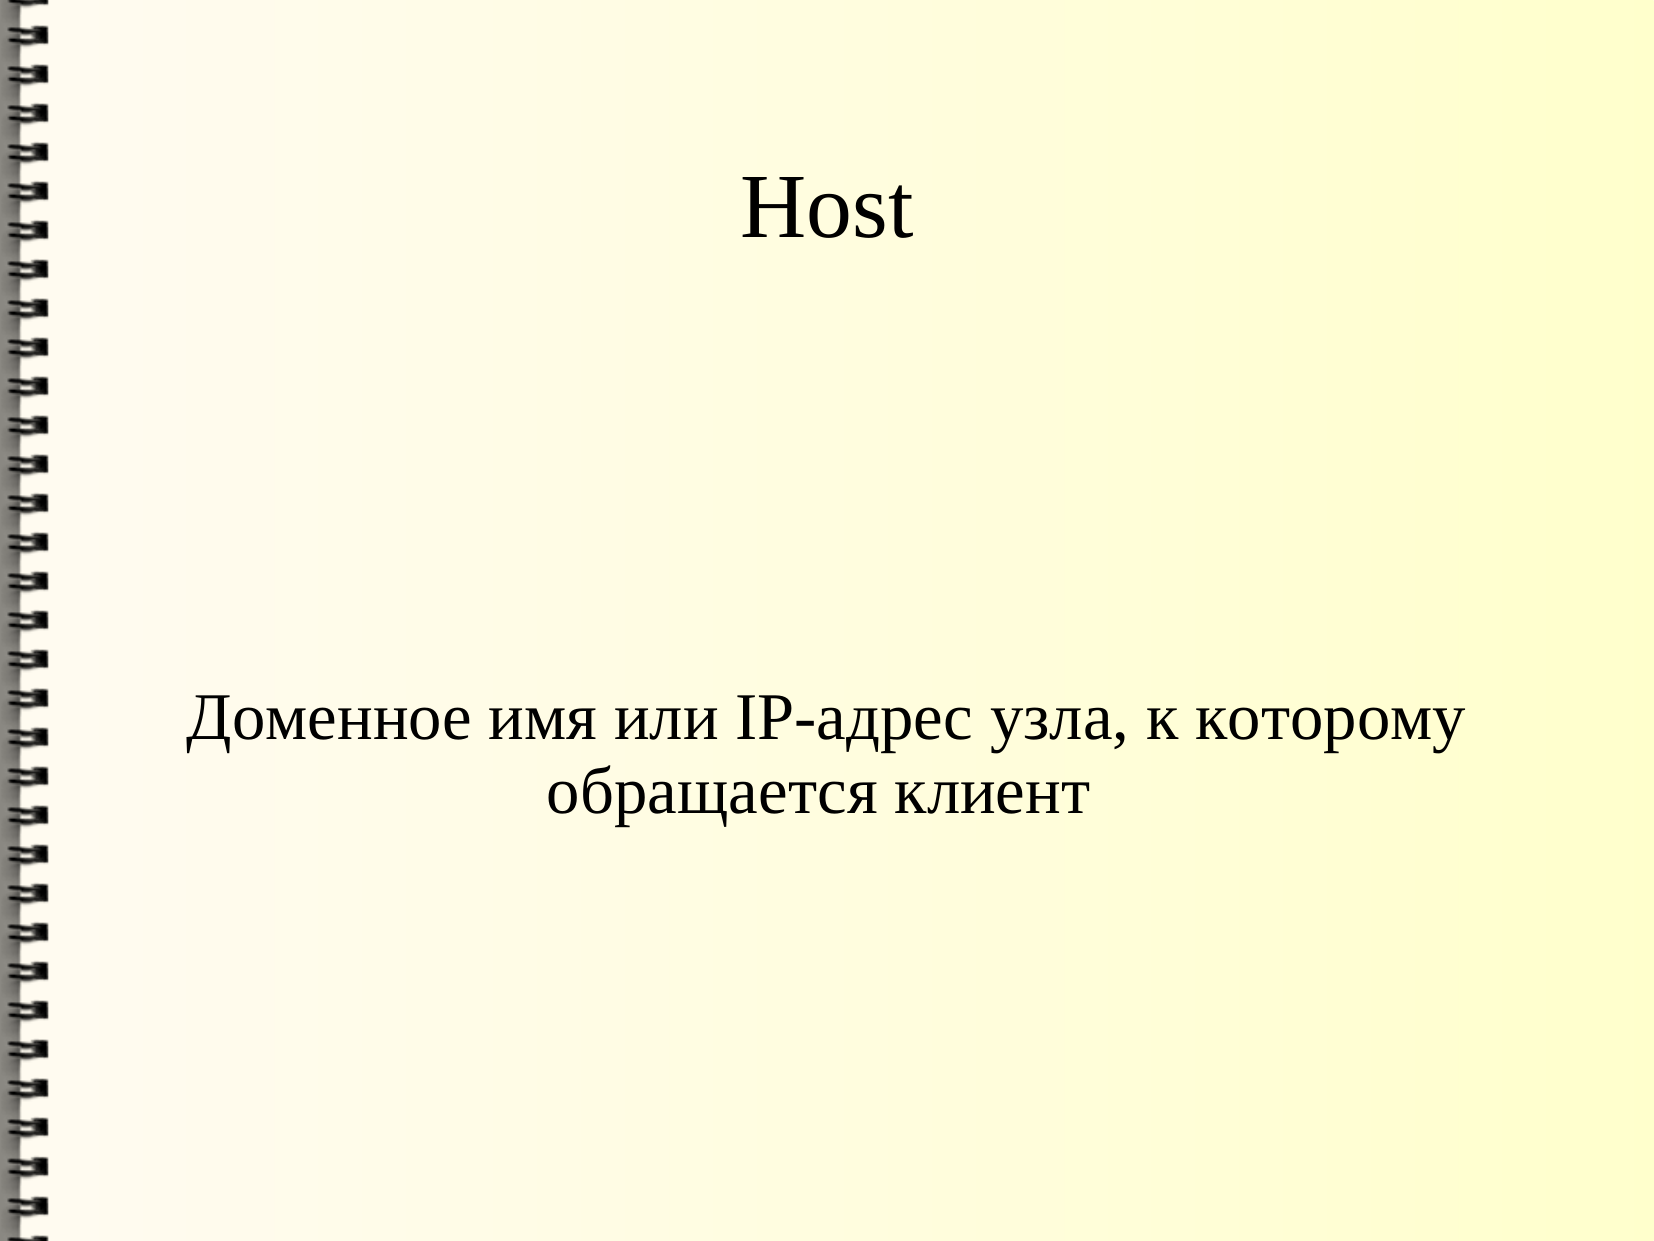

# Host
Доменное имя или IP-адрес узла, к которому обращается клиент